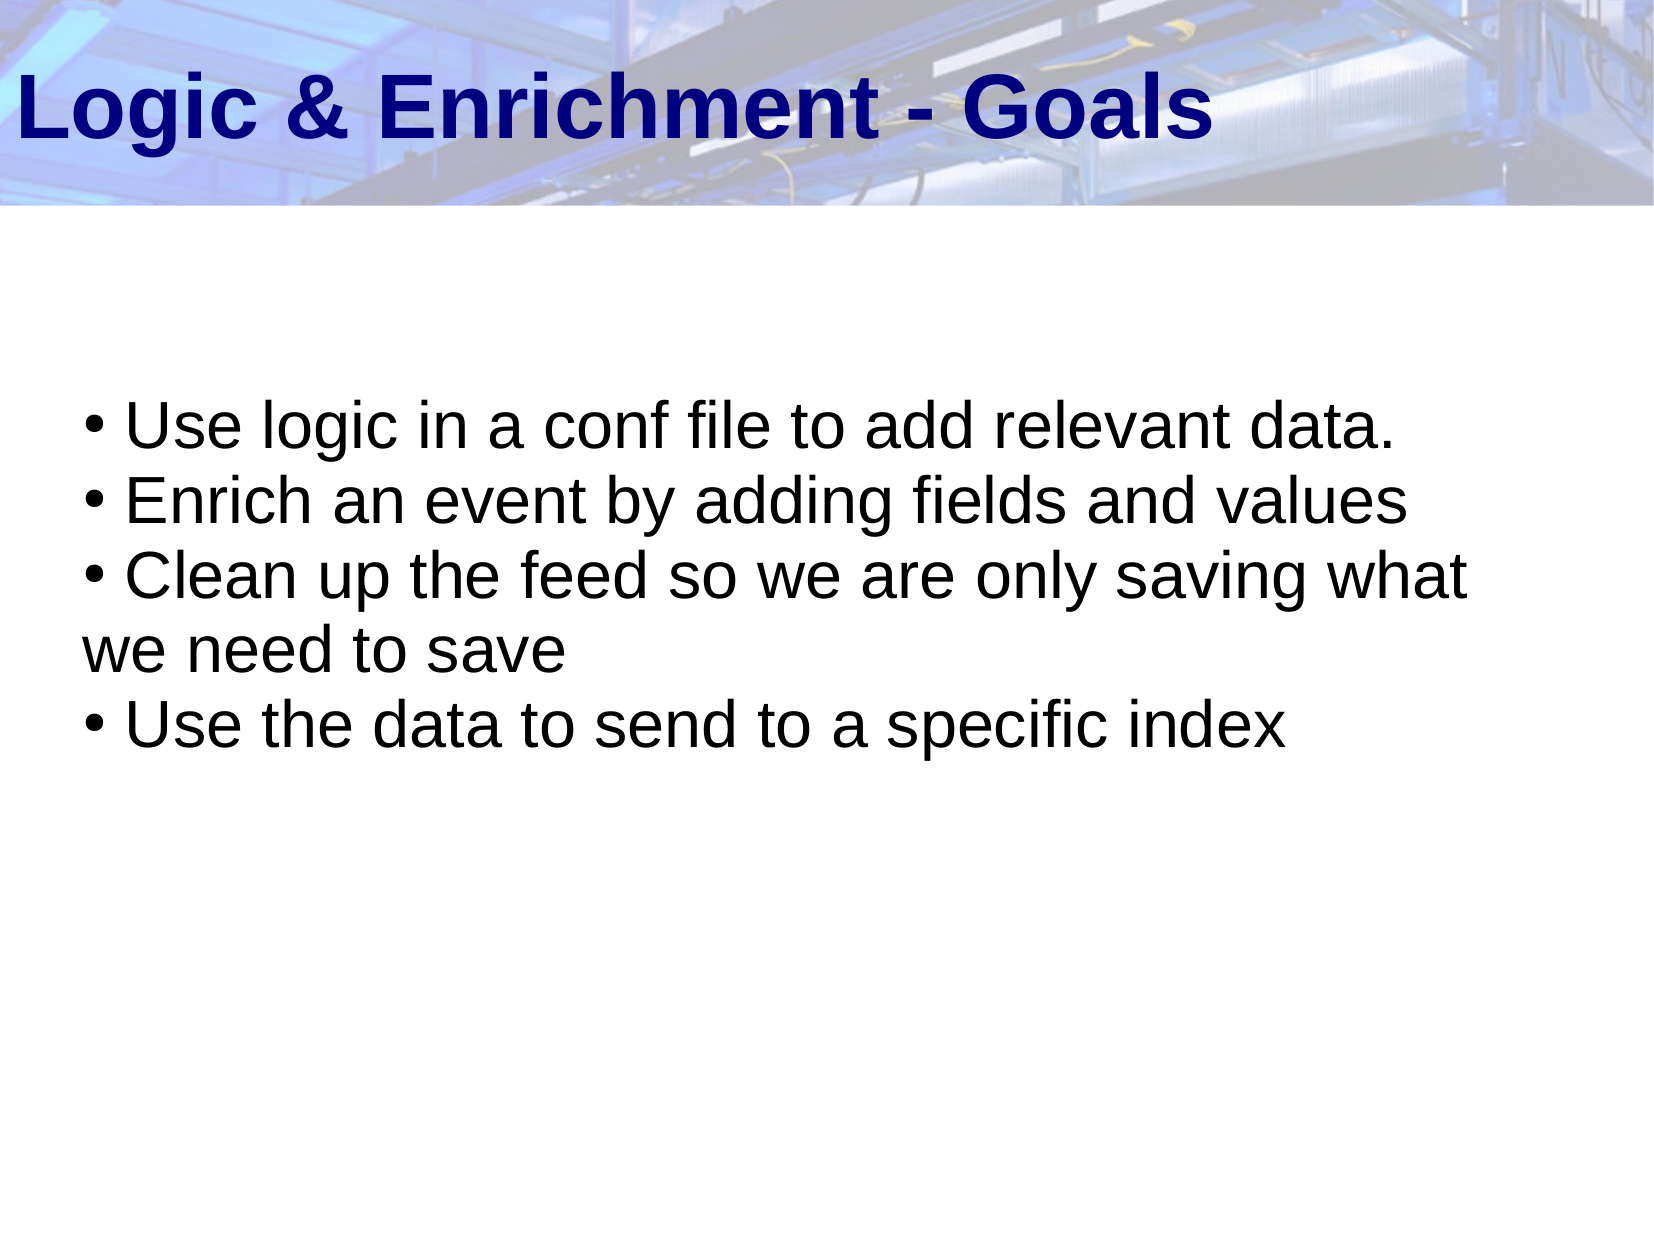

# Logic & Enrichment - Goals
 Use logic in a conf file to add relevant data.
 Enrich an event by adding fields and values
 Clean up the feed so we are only saving what we need to save
 Use the data to send to a specific index